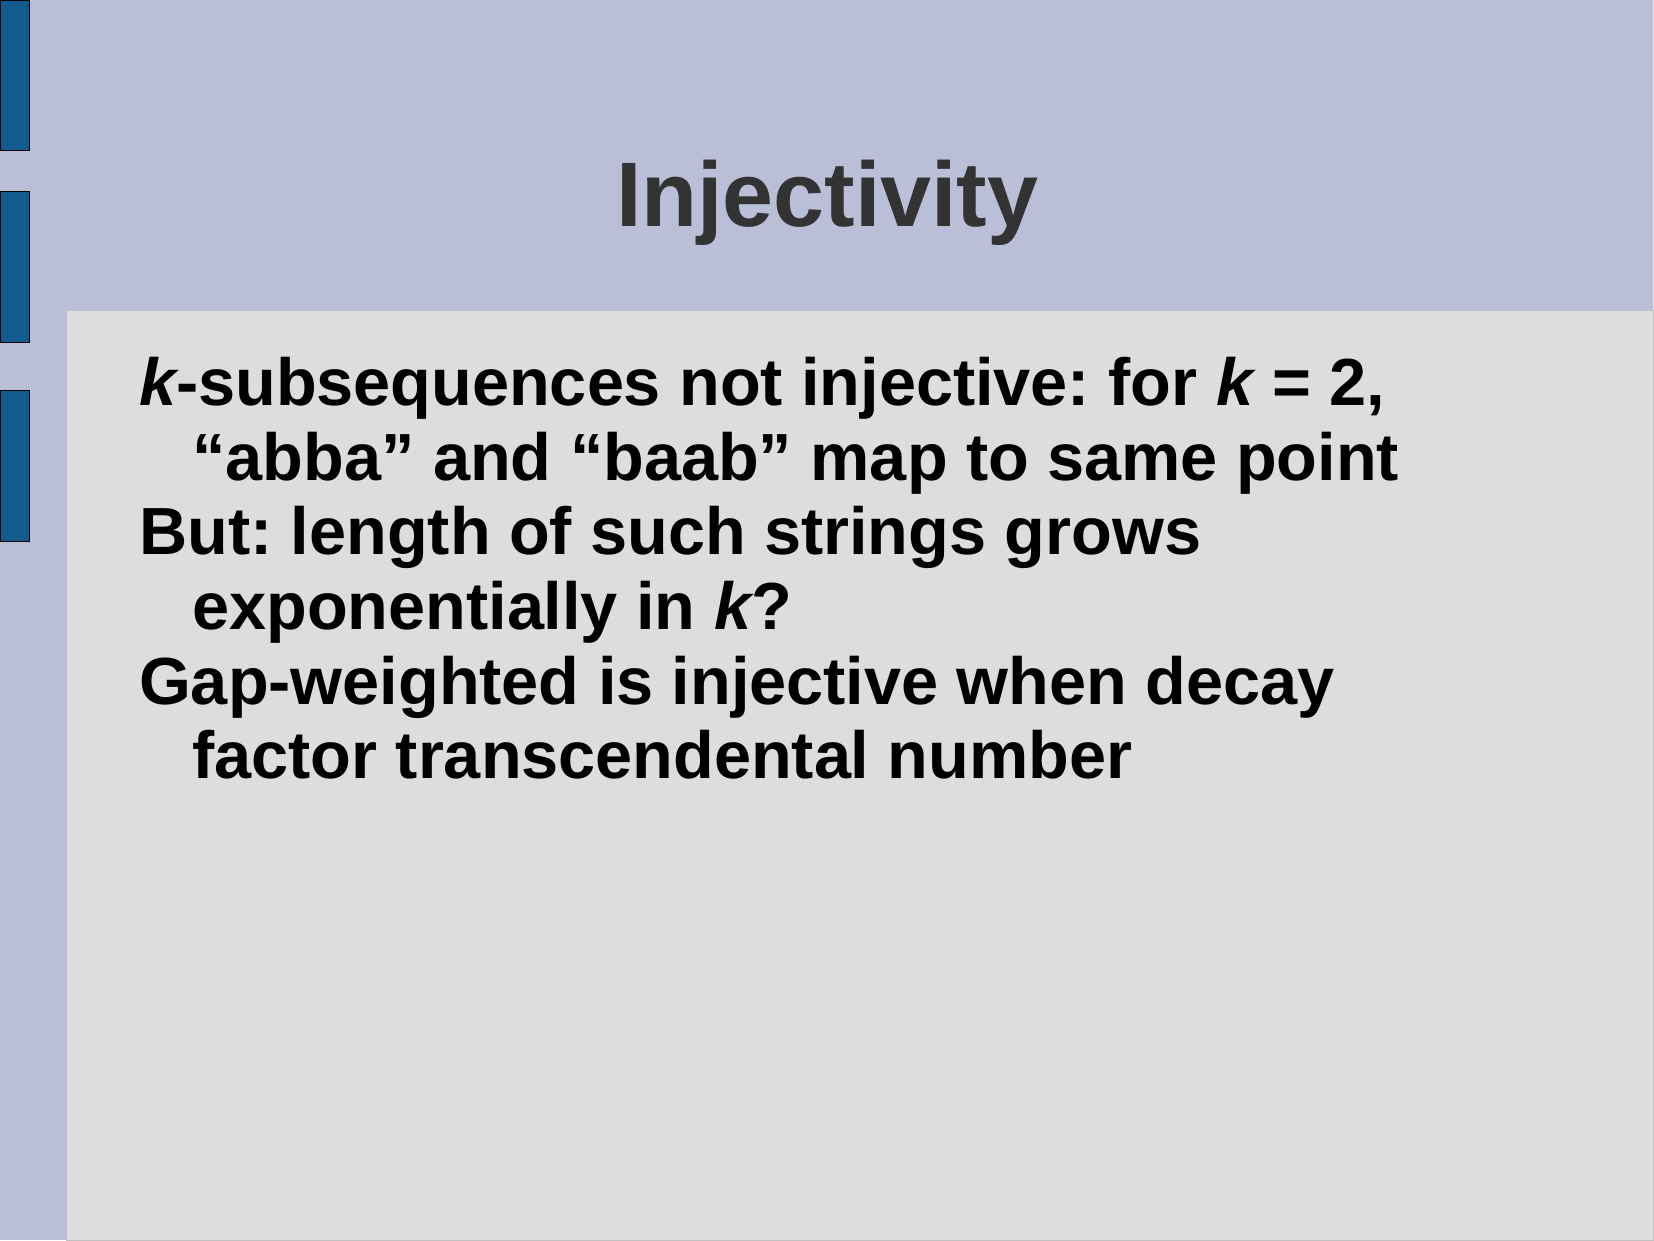

# Injectivity
k-subsequences not injective: for k = 2, “abba” and “baab” map to same point
But: length of such strings grows exponentially in k?
Gap-weighted is injective when decay factor transcendental number